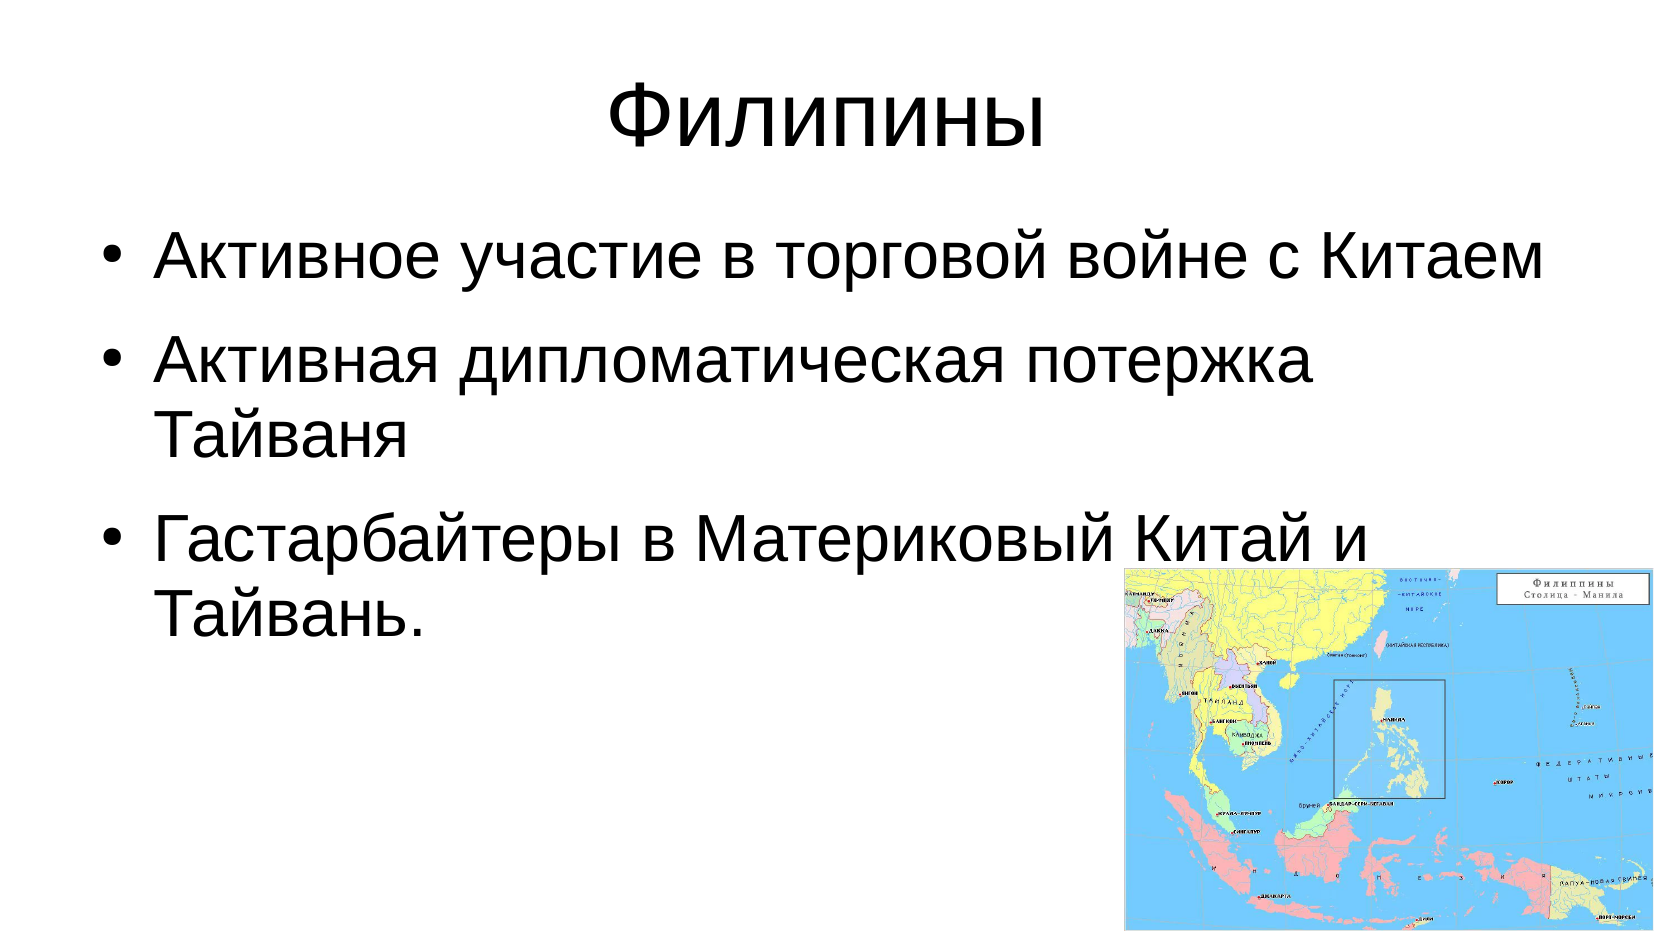

# Филипины
Активное участие в торговой войне с Китаем
Активная дипломатическая потержка Тайваня
Гастарбайтеры в Материковый Китай и Тайвань.